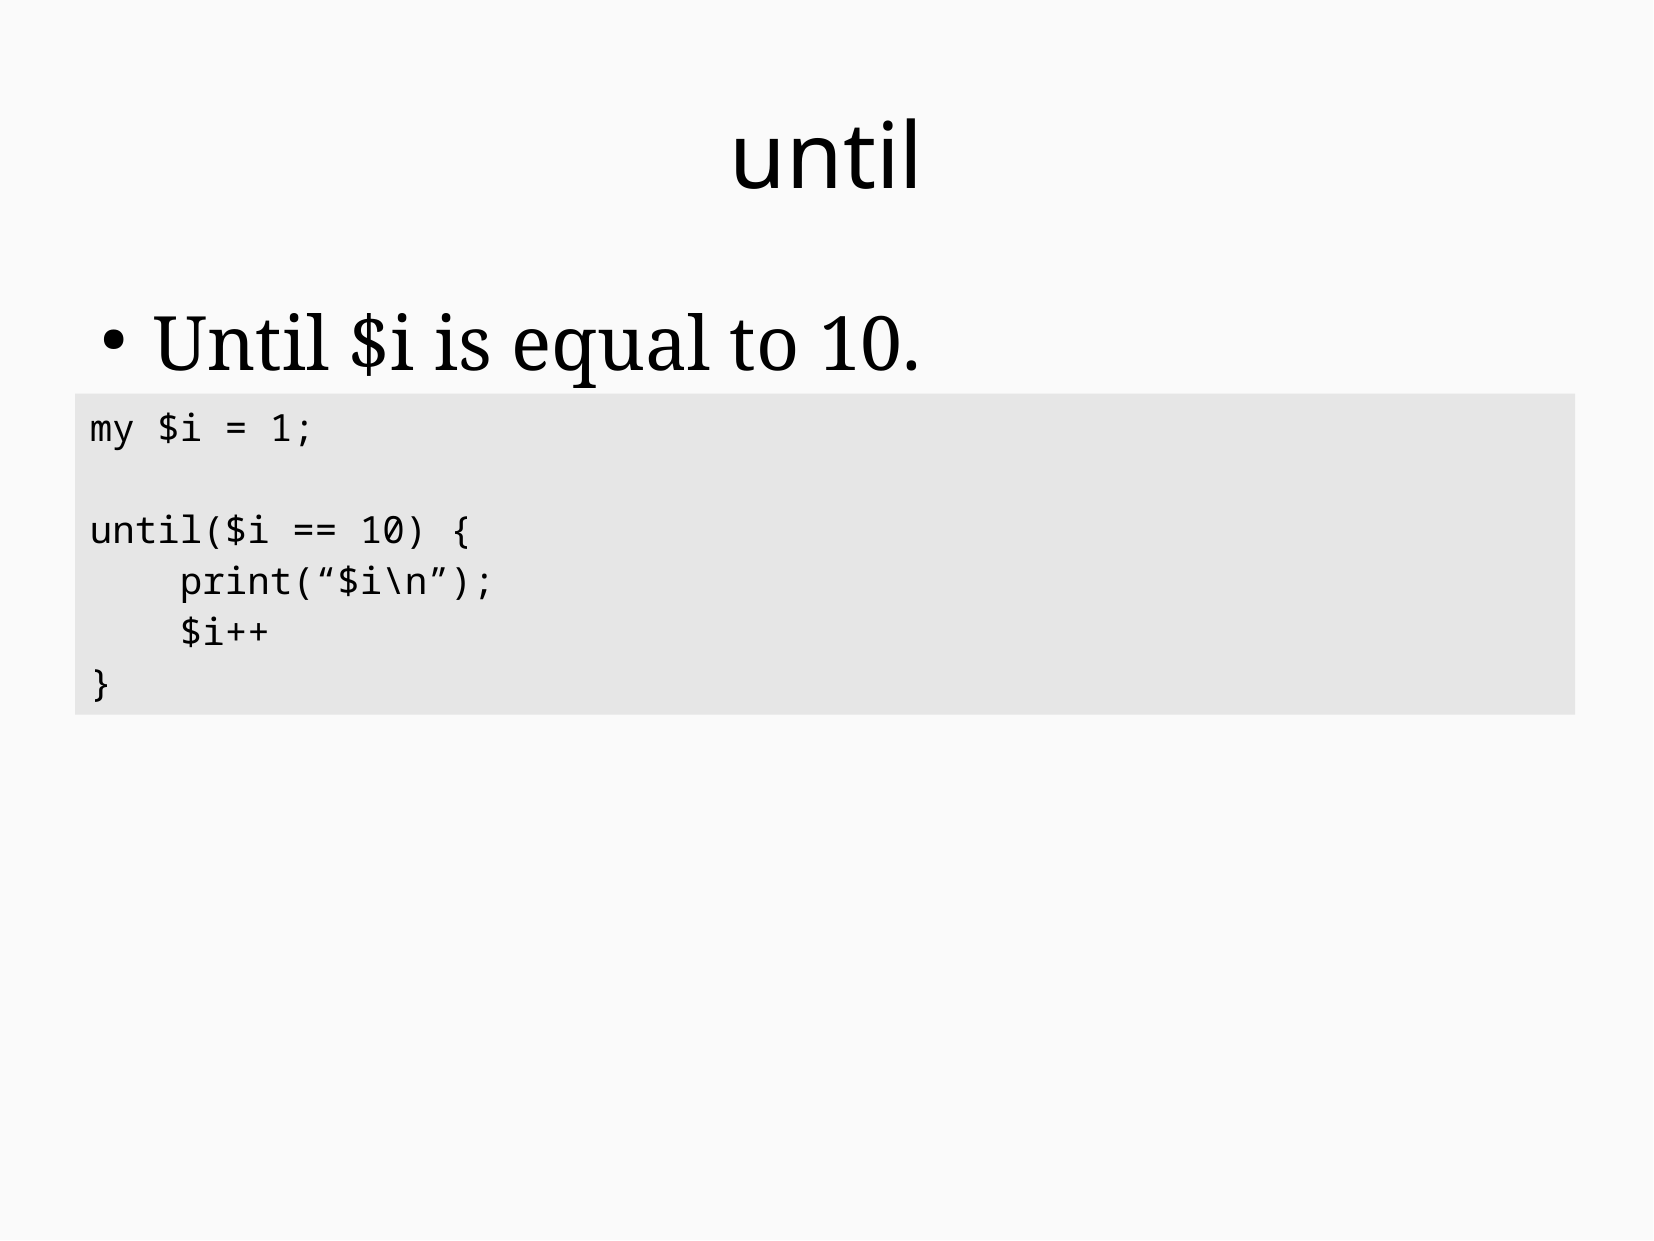

# until
Until $i is equal to 10.
my $i = 1;
until($i == 10) {
 print(“$i\n”);
 $i++
}